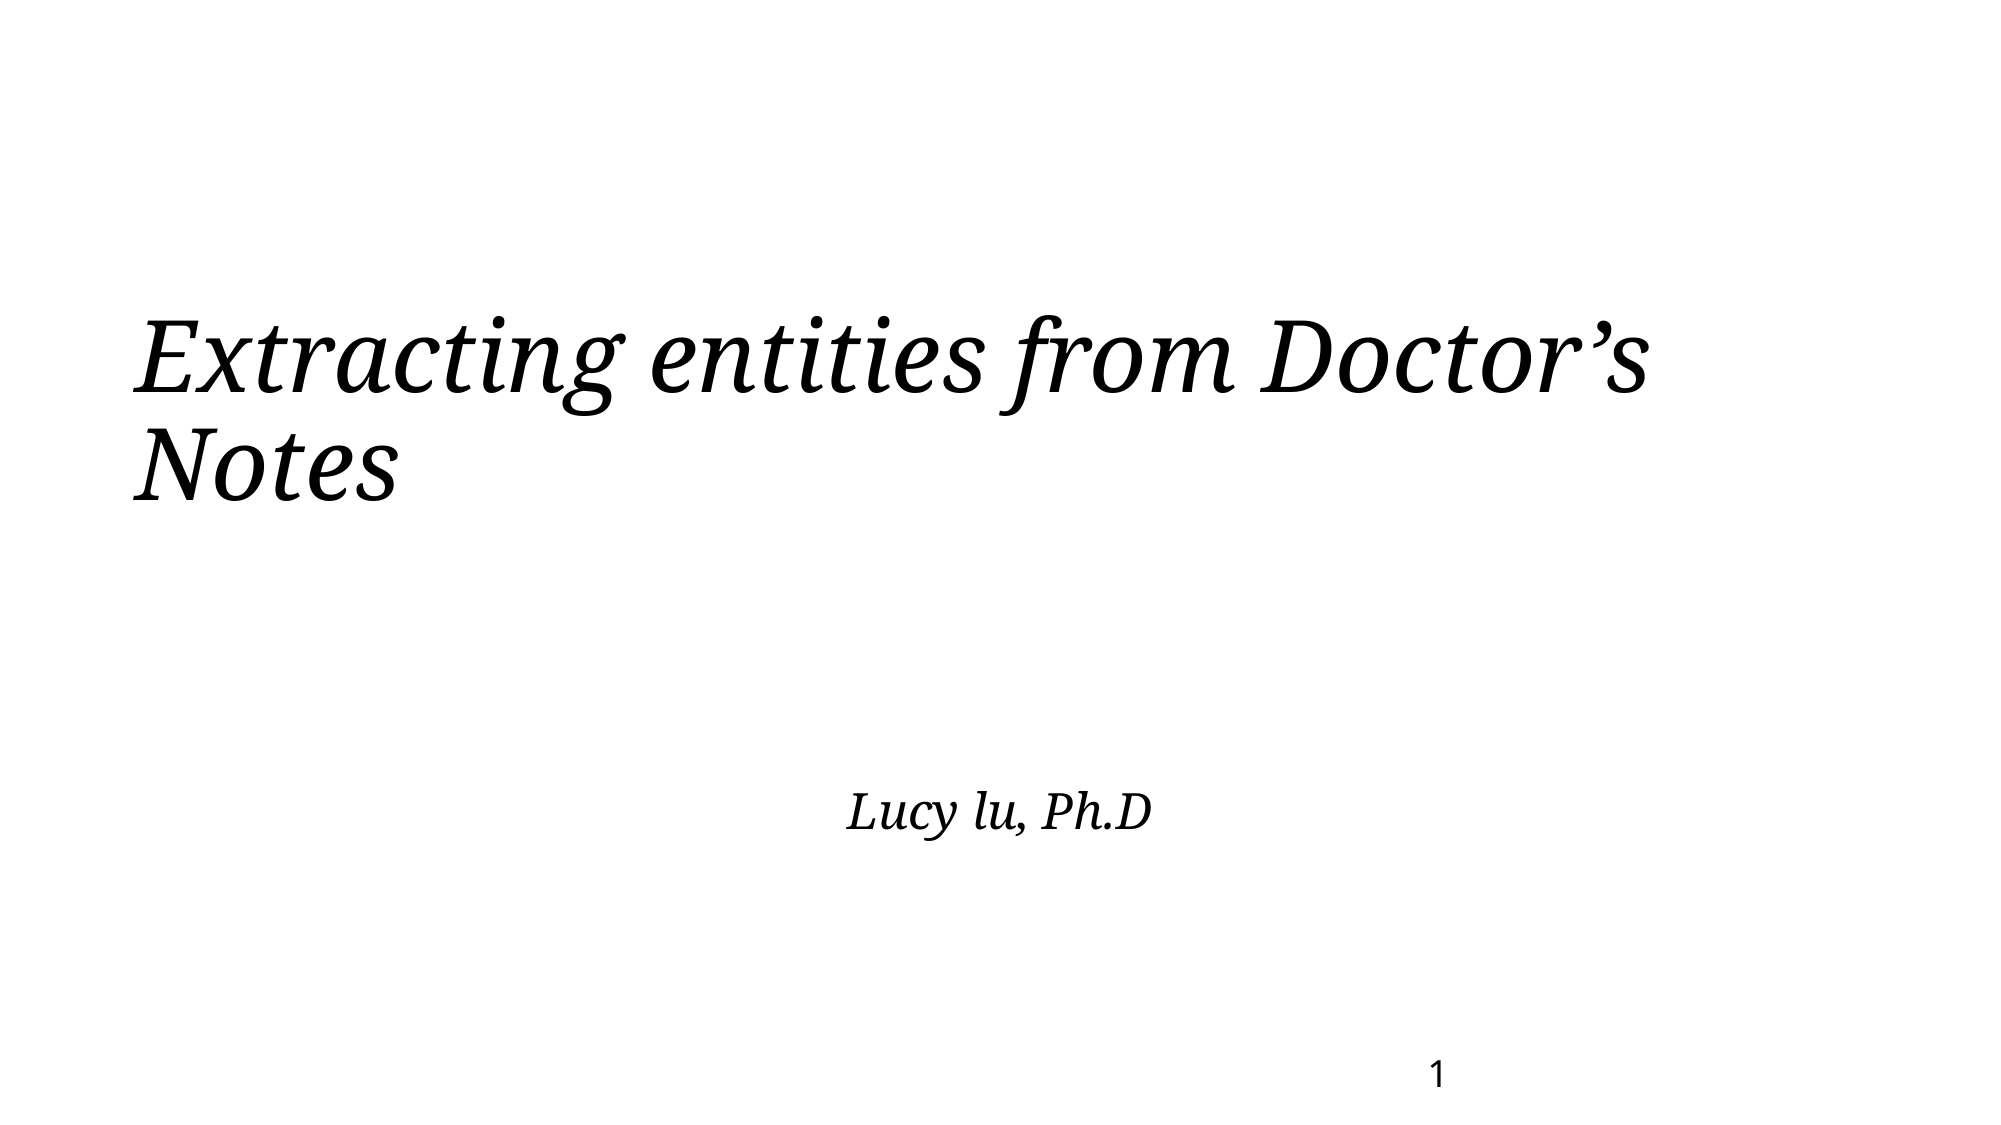

# Extracting entities from Doctor’s Notes
Lucy lu, Ph.D